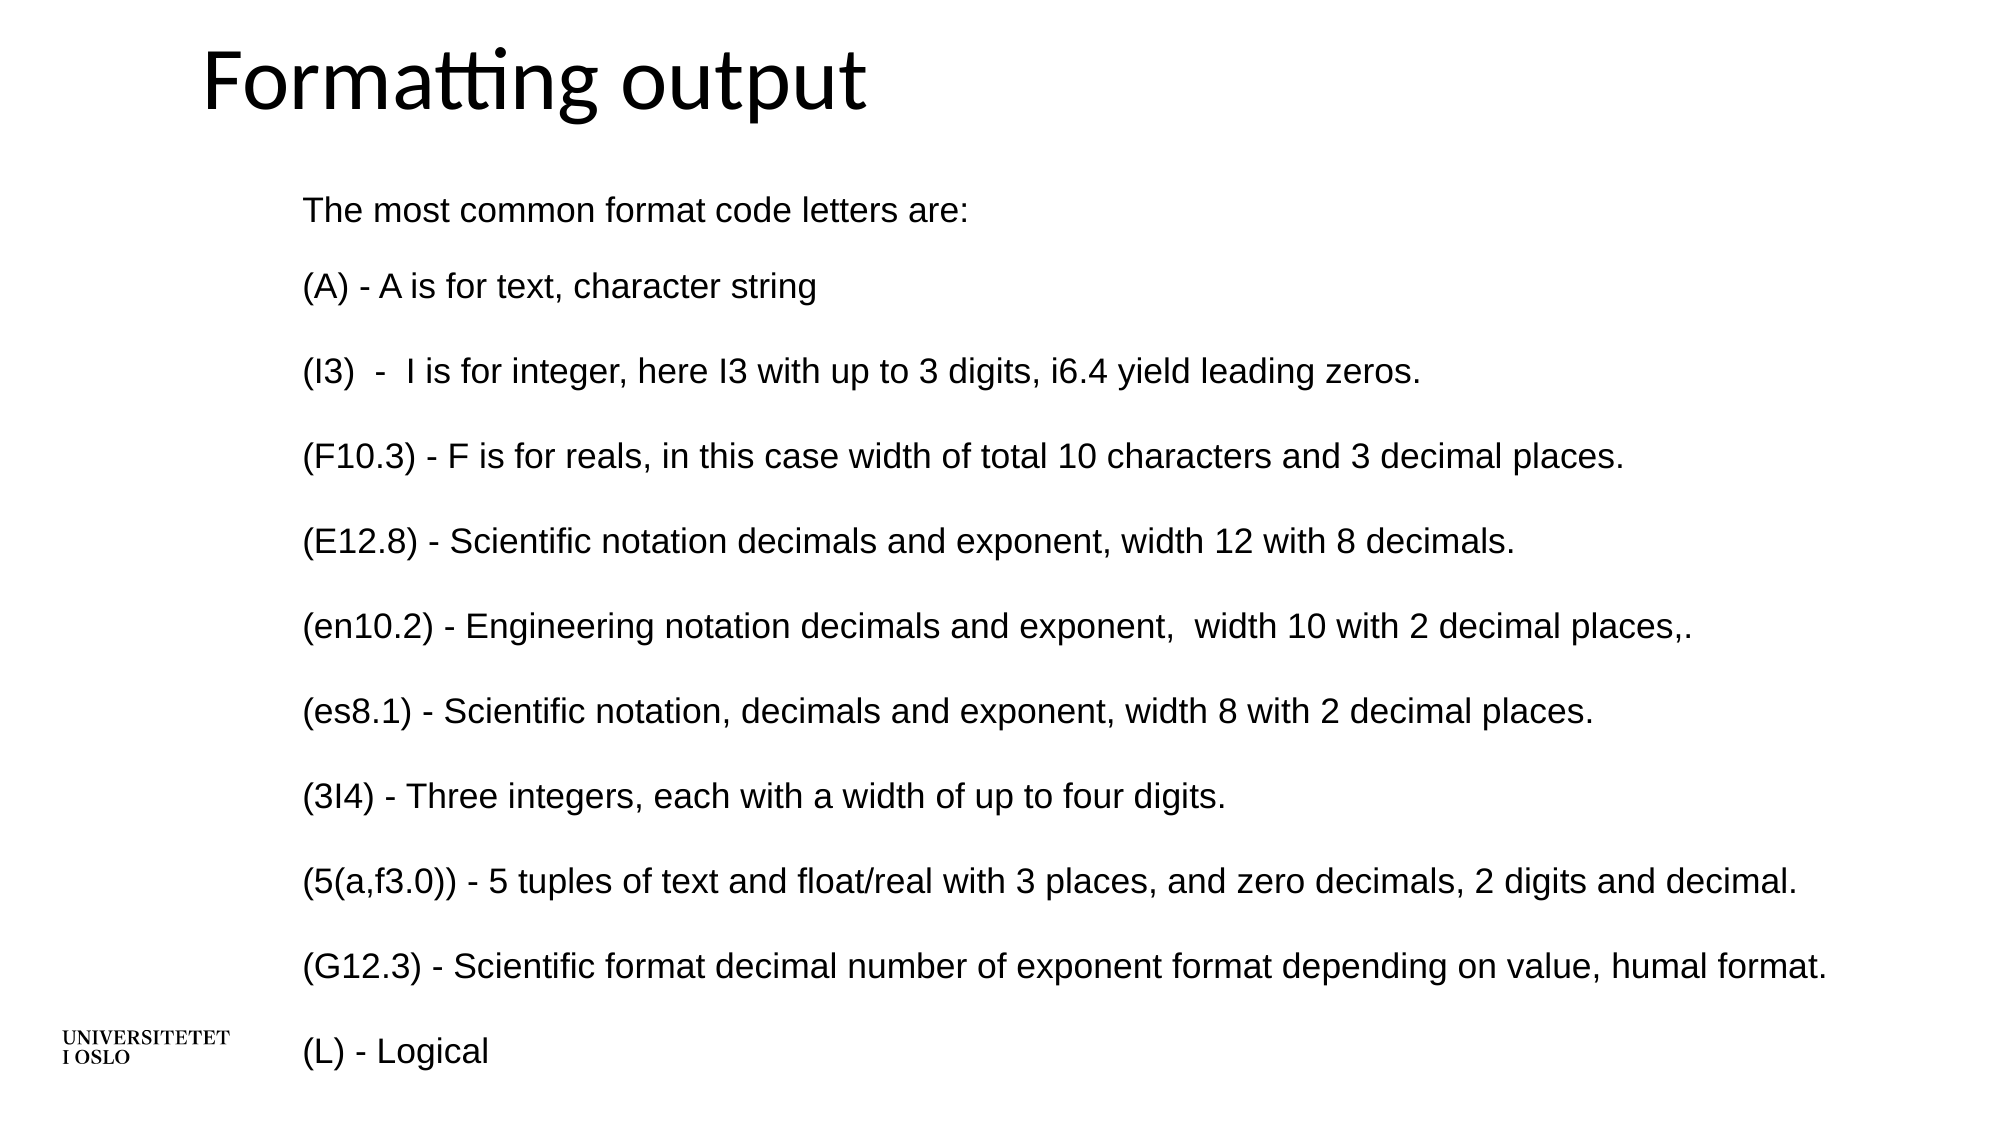

Formatting output
The most common format code letters are:
(A) - A is for text, character string
(I3) - I is for integer, here I3 with up to 3 digits, i6.4 yield leading zeros.
(F10.3) - F is for reals, in this case width of total 10 characters and 3 decimal places.
(E12.8) - Scientific notation decimals and exponent, width 12 with 8 decimals.
(en10.2) - Engineering notation decimals and exponent, width 10 with 2 decimal places,.
(es8.1) - Scientific notation, decimals and exponent, width 8 with 2 decimal places.
(3I4) - Three integers, each with a width of up to four digits.
(5(a,f3.0)) - 5 tuples of text and float/real with 3 places, and zero decimals, 2 digits and decimal.
(G12.3) - Scientific format decimal number of exponent format depending on value, humal format.
(L) - Logical